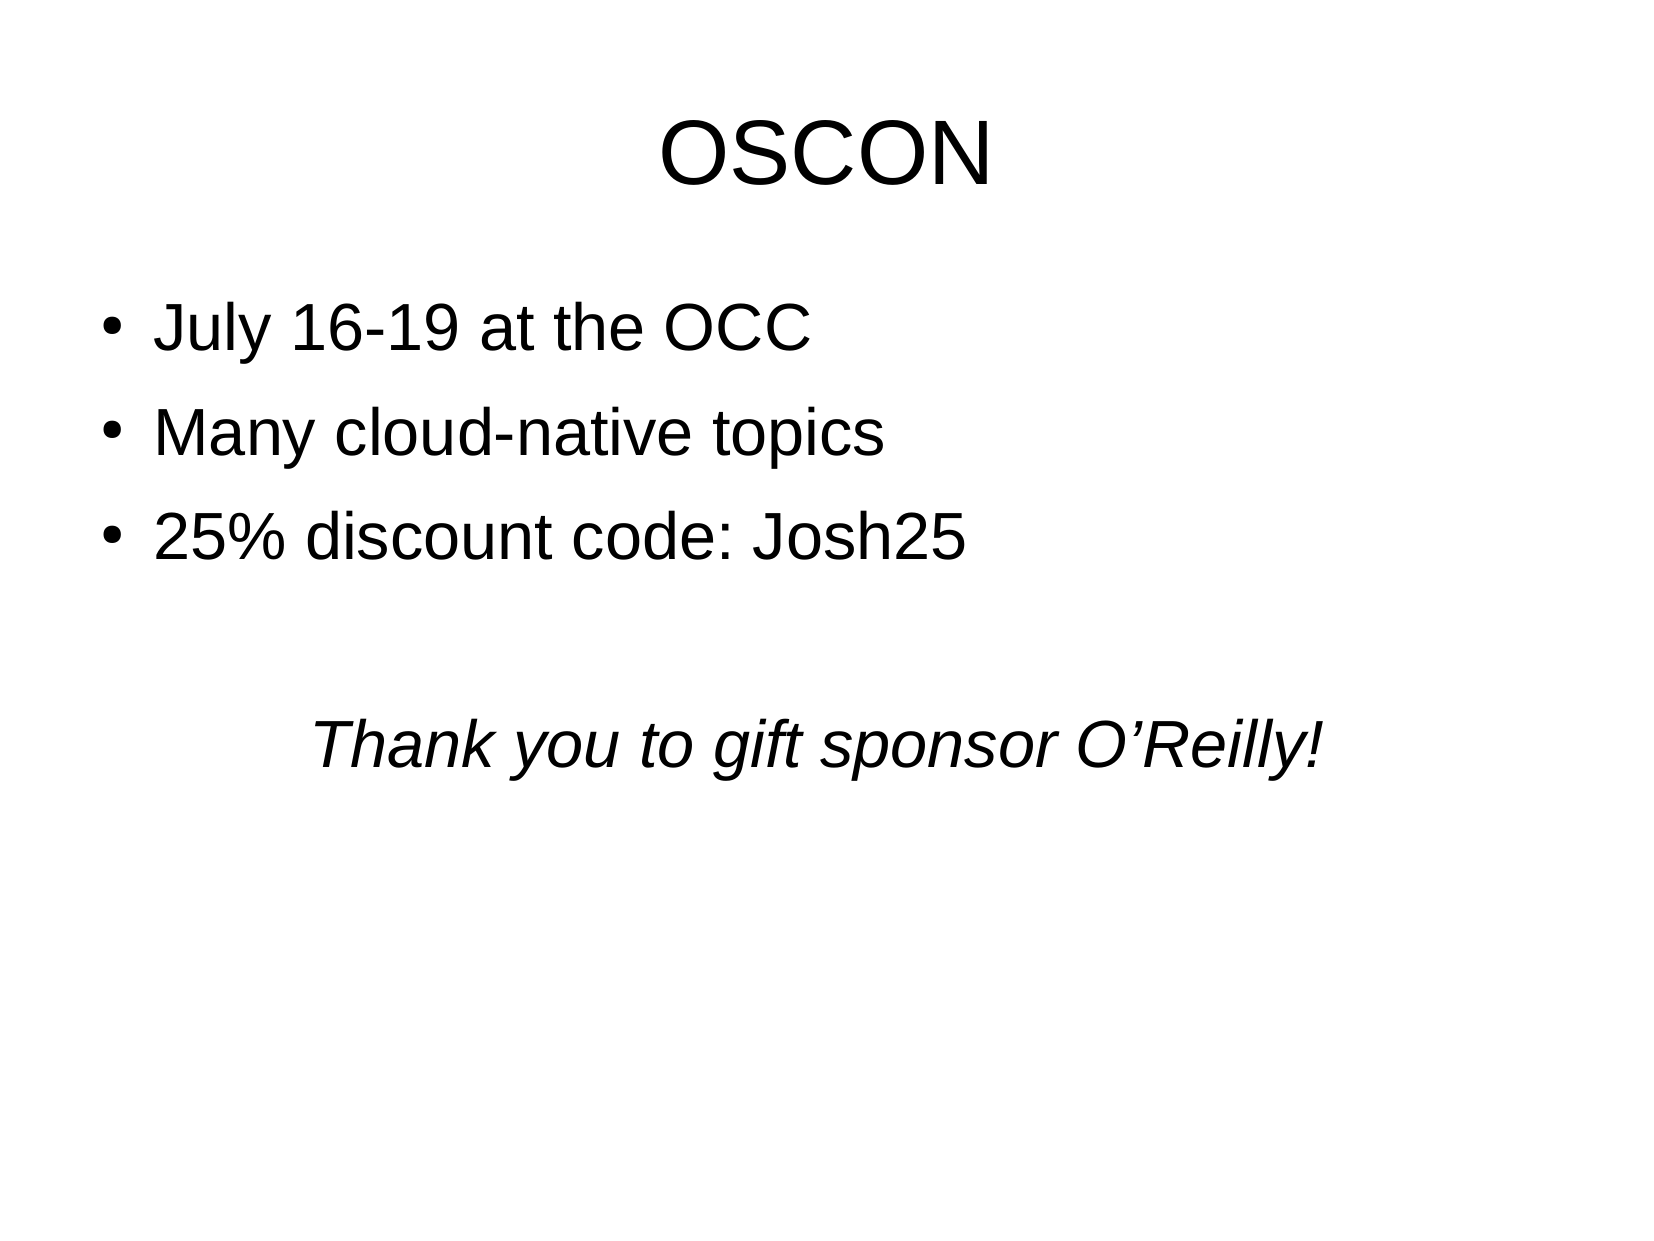

# OSCON
July 16-19 at the OCC
Many cloud-native topics
25% discount code: Josh25
Thank you to gift sponsor O’Reilly!